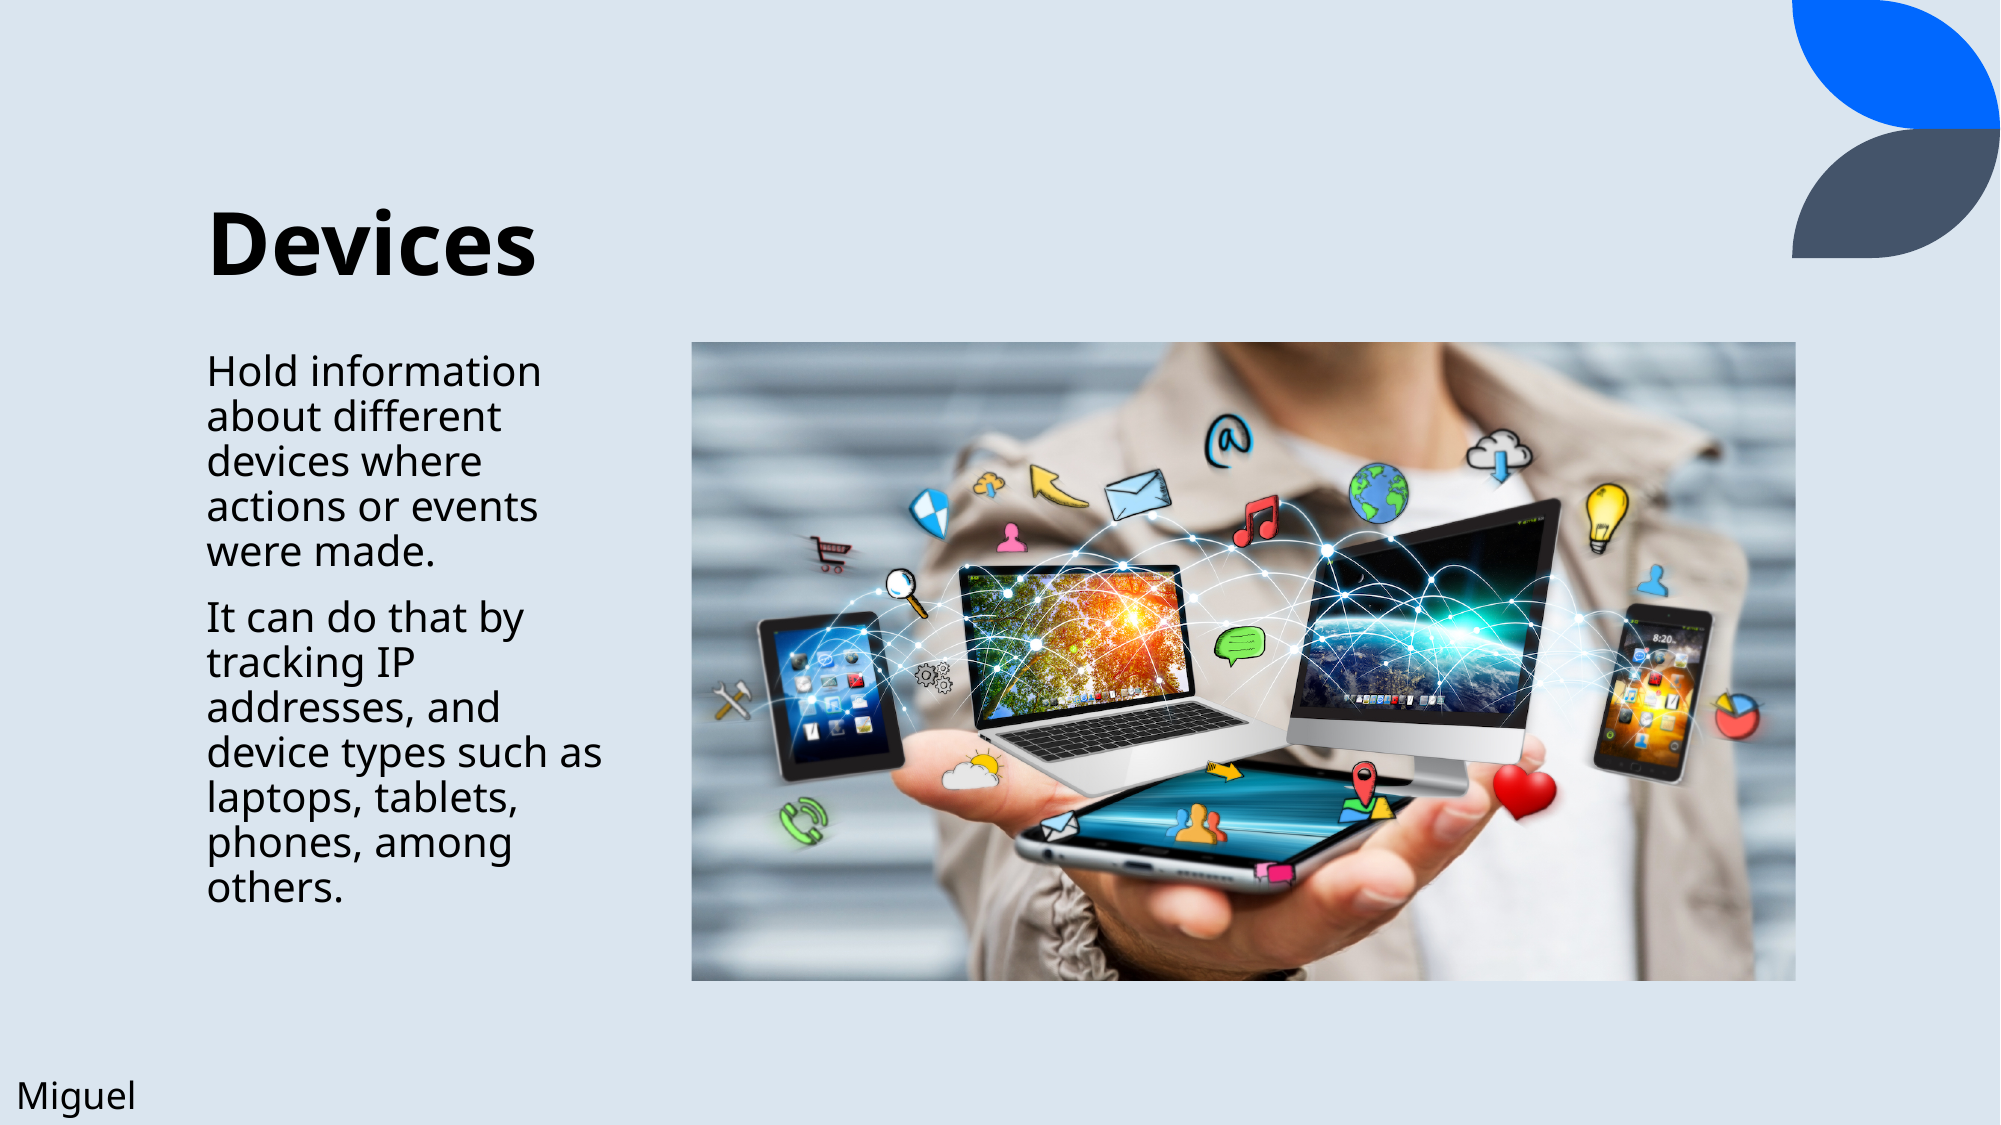

# Devices
Hold information about different devices where actions or events were made.
It can do that by tracking IP addresses, and device types such as laptops, tablets, phones, among others.
Miguel